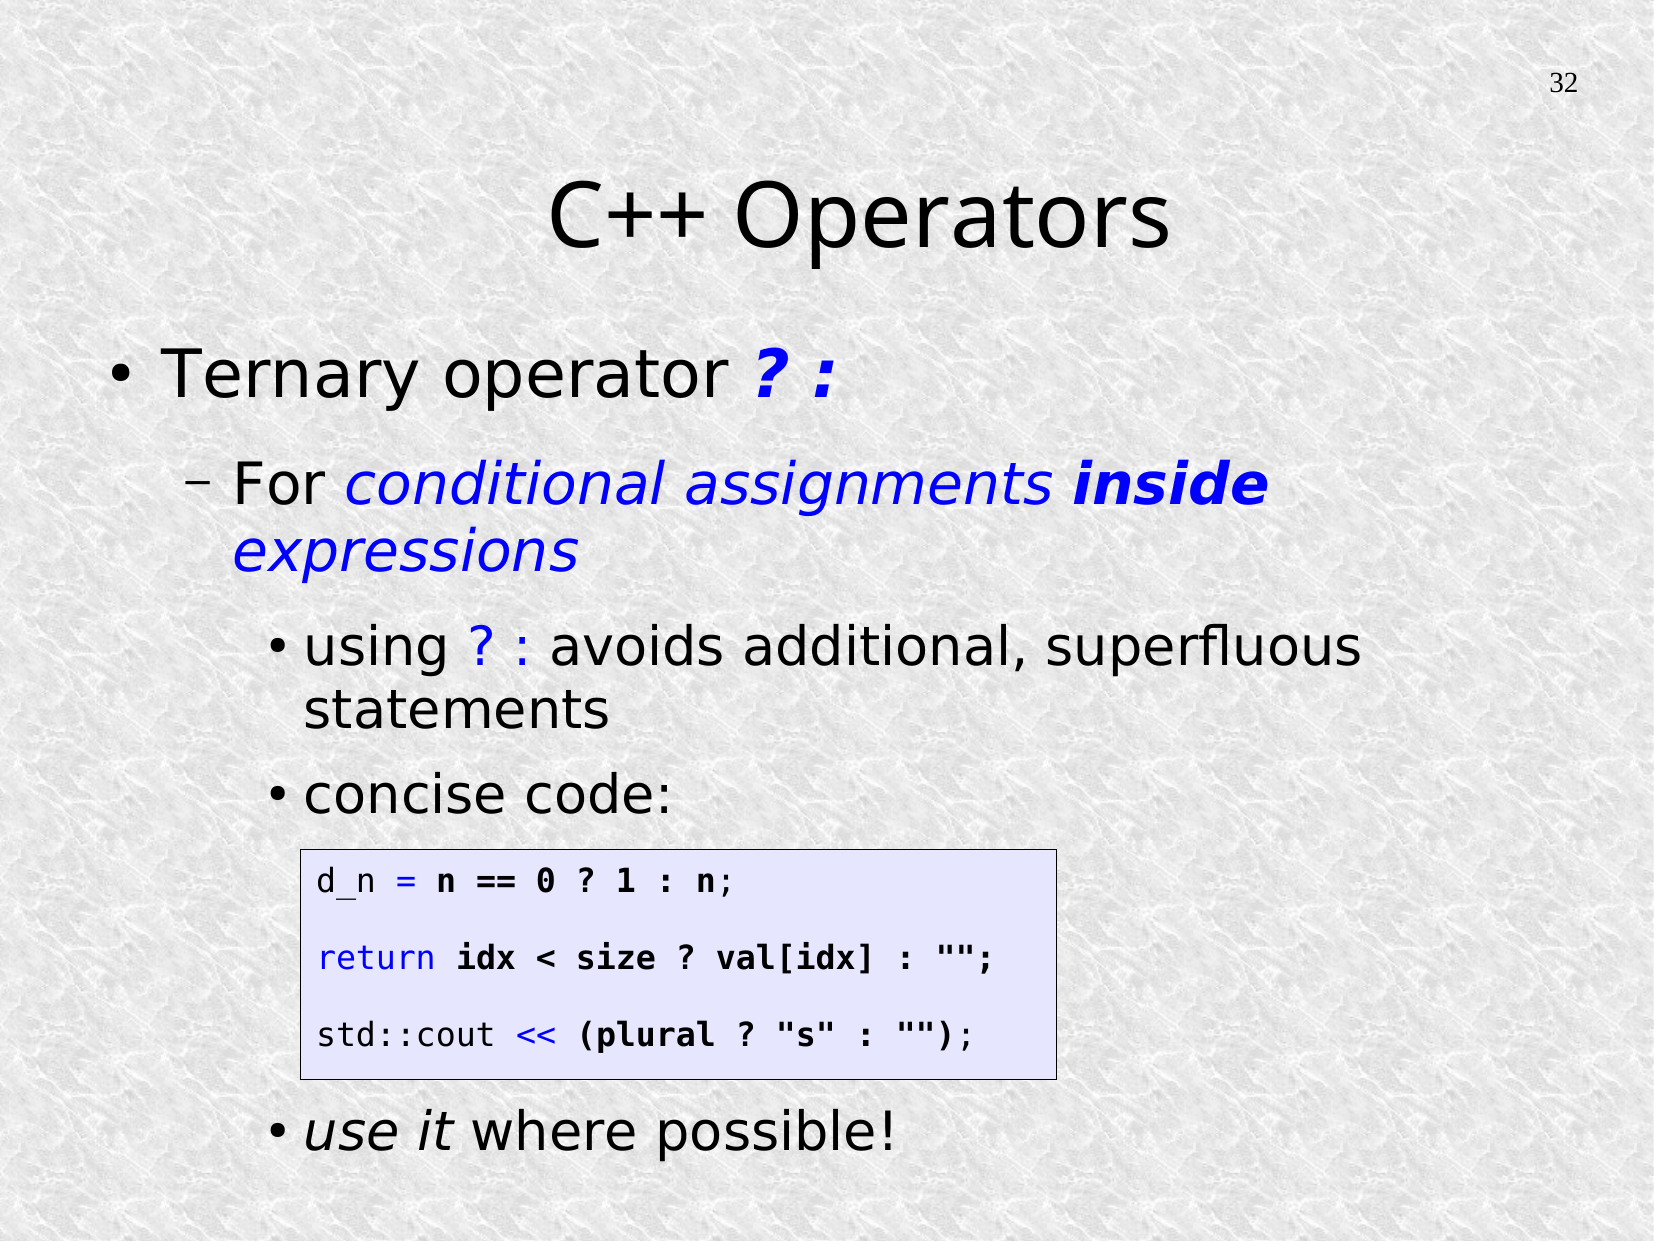

32
# C++ Operators
Ternary operator ? :
For conditional assignments inside expressions
using ? : avoids additional, superfluous statements
concise code:
use it where possible!
d_n = n == 0 ? 1 : n;
return idx < size ? val[idx] : "";
std::cout << (plural ? "s" : "");